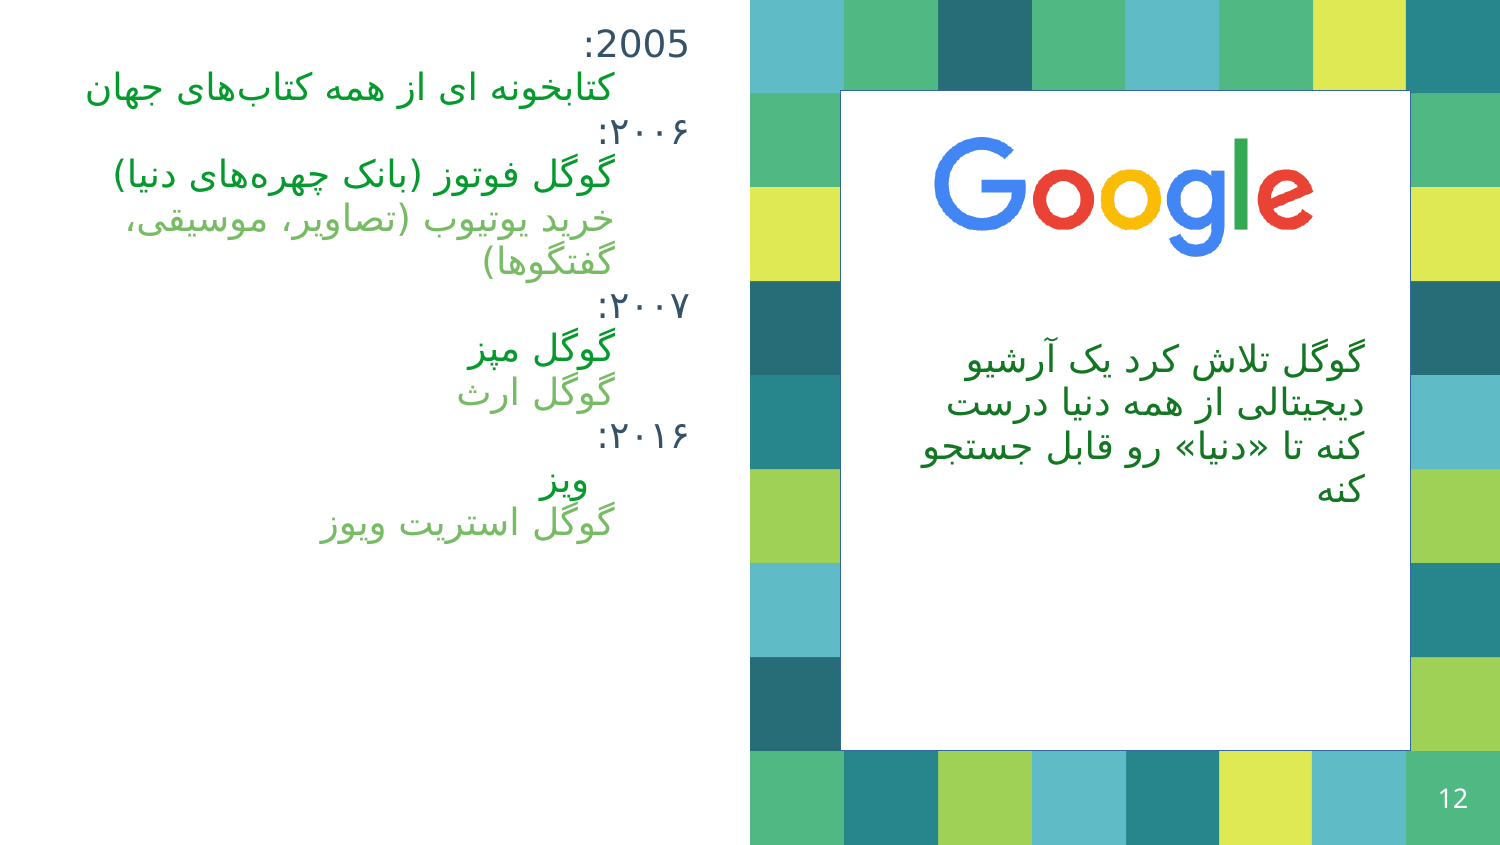

2005:
 		کتابخونه ای از همه کتاب‌های جهان
۲۰۰۶:
		گوگل فوتوز (بانک چهره‌های دنیا)
		خرید یوتیوب (تصاویر، 	موسیقی،‌ 			گفتگوها)
۲۰۰۷:
		گوگل مپز
		گوگل ارث
۲۰۱۶:
		ویز
		گوگل استریت ویوز
گوگل تلاش کرد یک آرشیو دیجیتالی از همه دنیا درست کنه تا «دنیا» رو قابل جستجو کنه
12